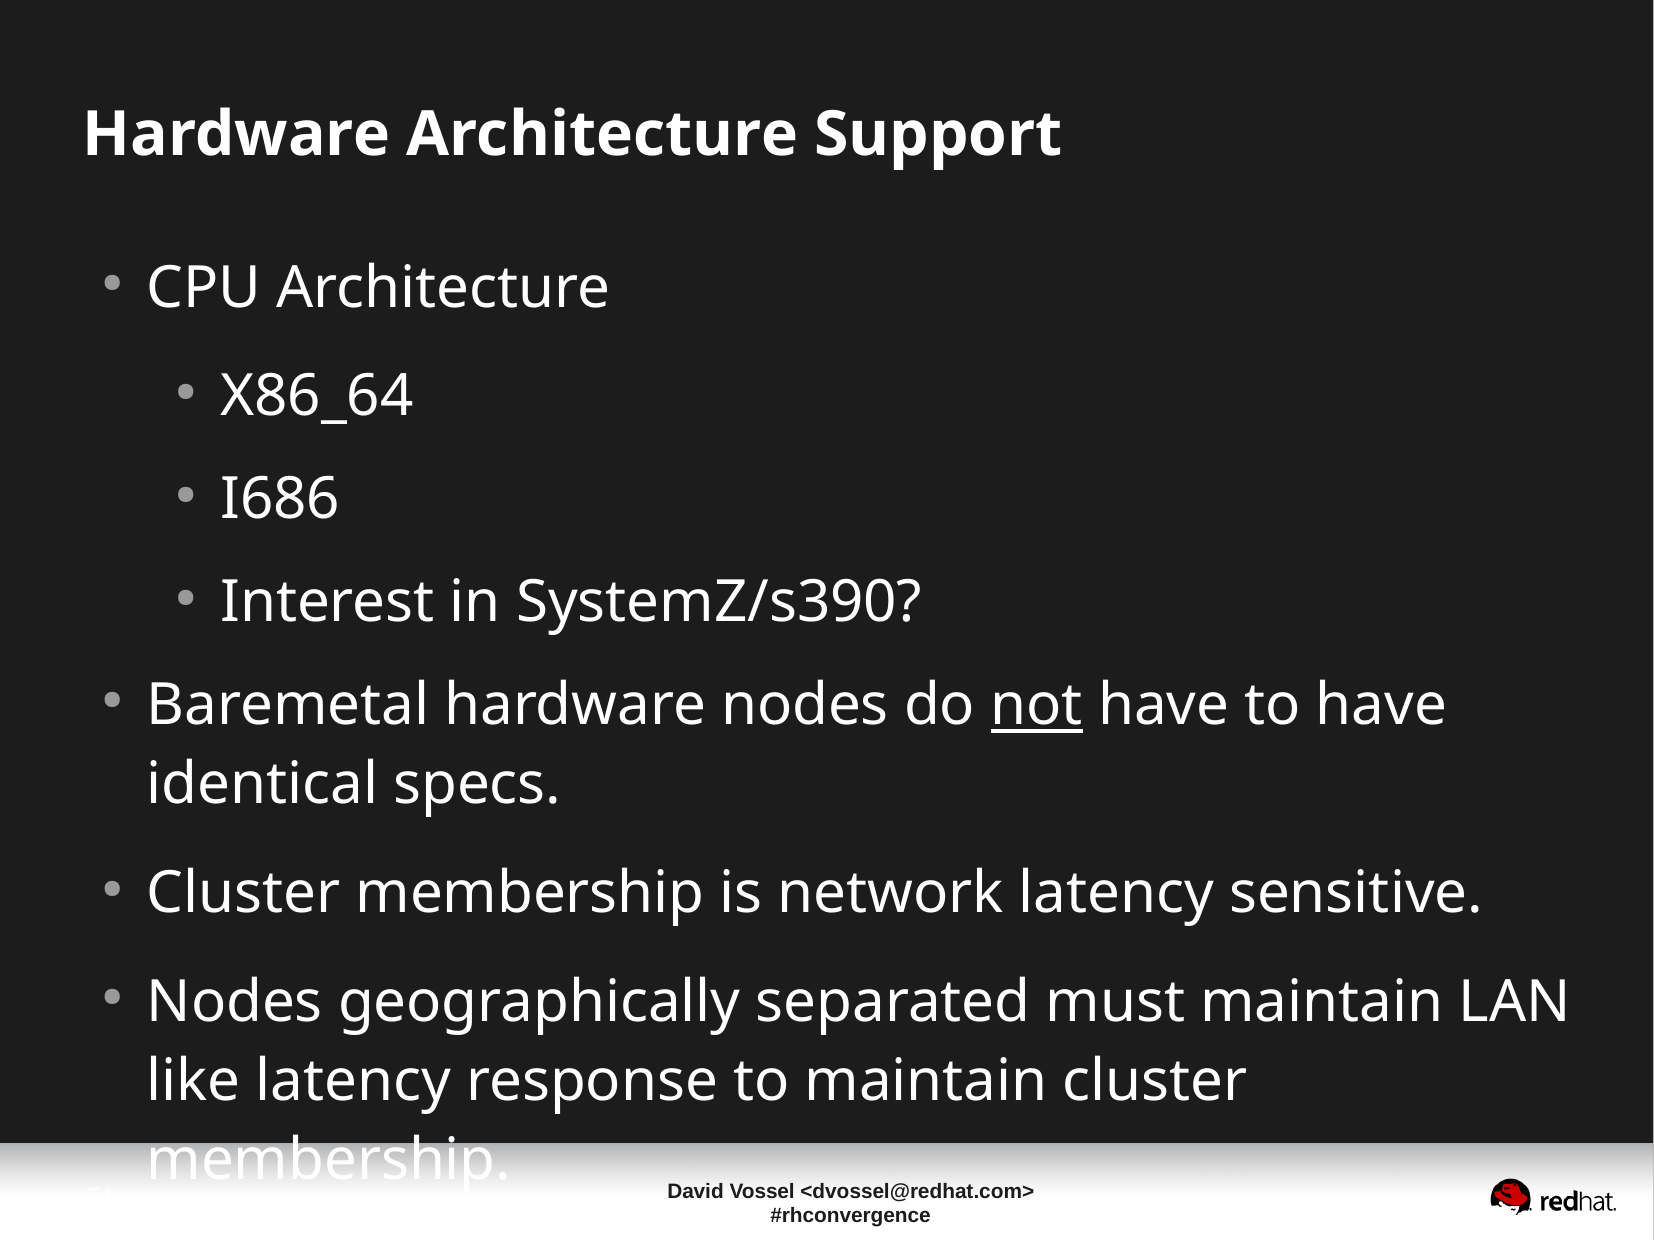

# Hardware Architecture Support
CPU Architecture
X86_64
I686
Interest in SystemZ/s390?
Baremetal hardware nodes do not have to have identical specs.
Cluster membership is network latency sensitive.
Nodes geographically separated must maintain LAN like latency response to maintain cluster membership.